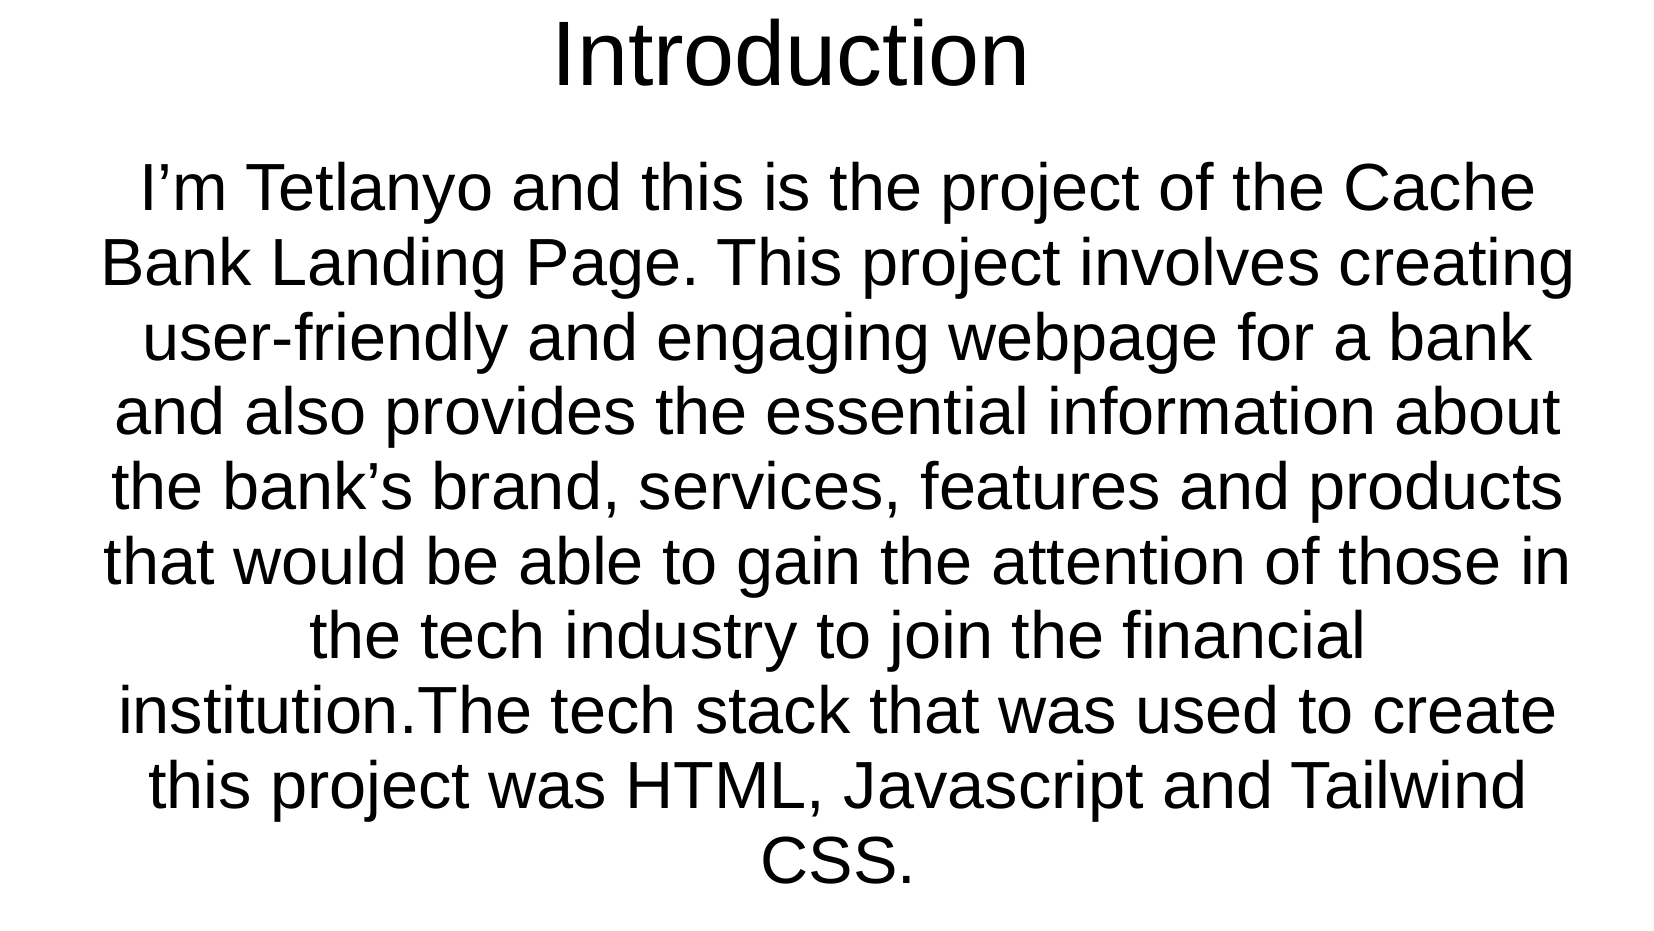

# Introduction
I’m Tetlanyo and this is the project of the Cache Bank Landing Page. This project involves creating user-friendly and engaging webpage for a bank and also provides the essential information about the bank’s brand, services, features and products that would be able to gain the attention of those in the tech industry to join the financial institution.The tech stack that was used to create this project was HTML, Javascript and Tailwind CSS.